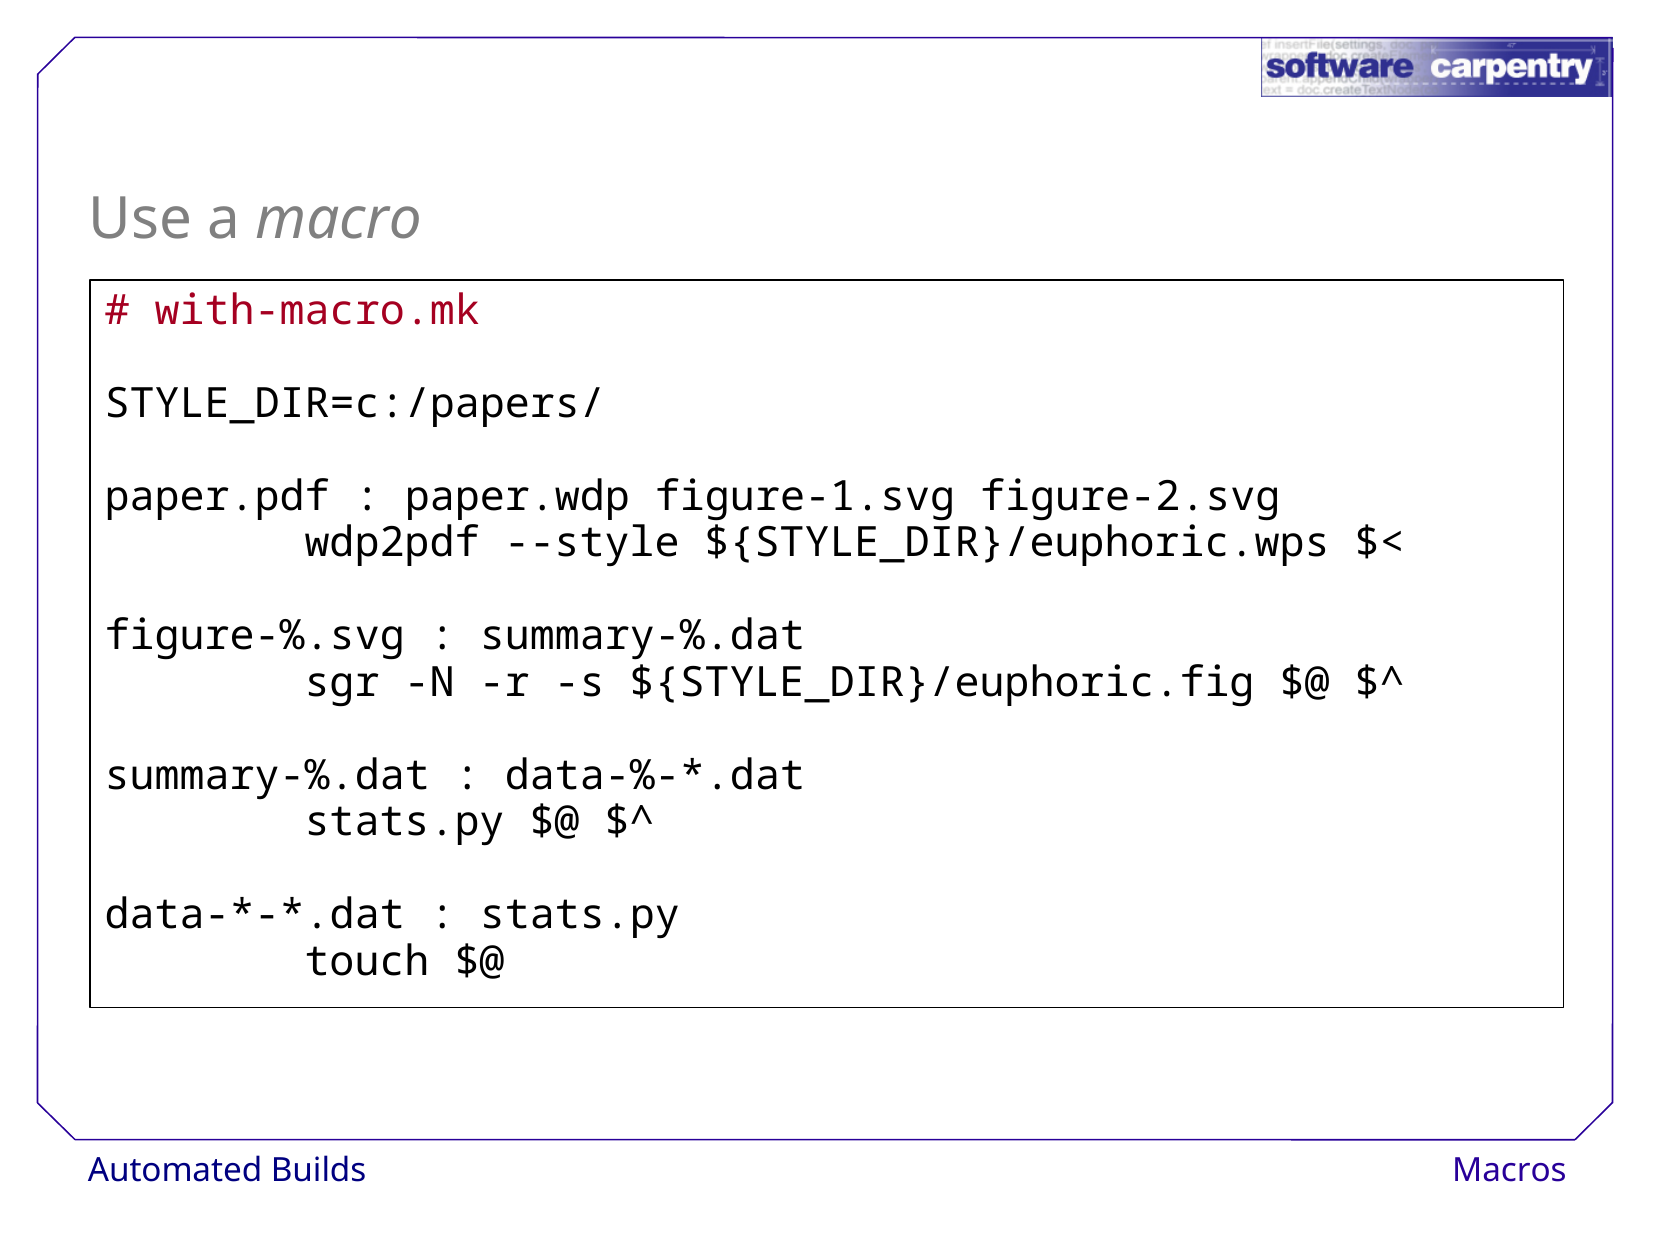

Use a macro
# with-macro.mk
STYLE_DIR=c:/papers/
paper.pdf : paper.wdp figure-1.svg figure-2.svg
 wdp2pdf --style ${STYLE_DIR}/euphoric.wps $<
figure-%.svg : summary-%.dat
 sgr -N -r -s ${STYLE_DIR}/euphoric.fig $@ $^
summary-%.dat : data-%-*.dat
 stats.py $@ $^
data-*-*.dat : stats.py
 touch $@